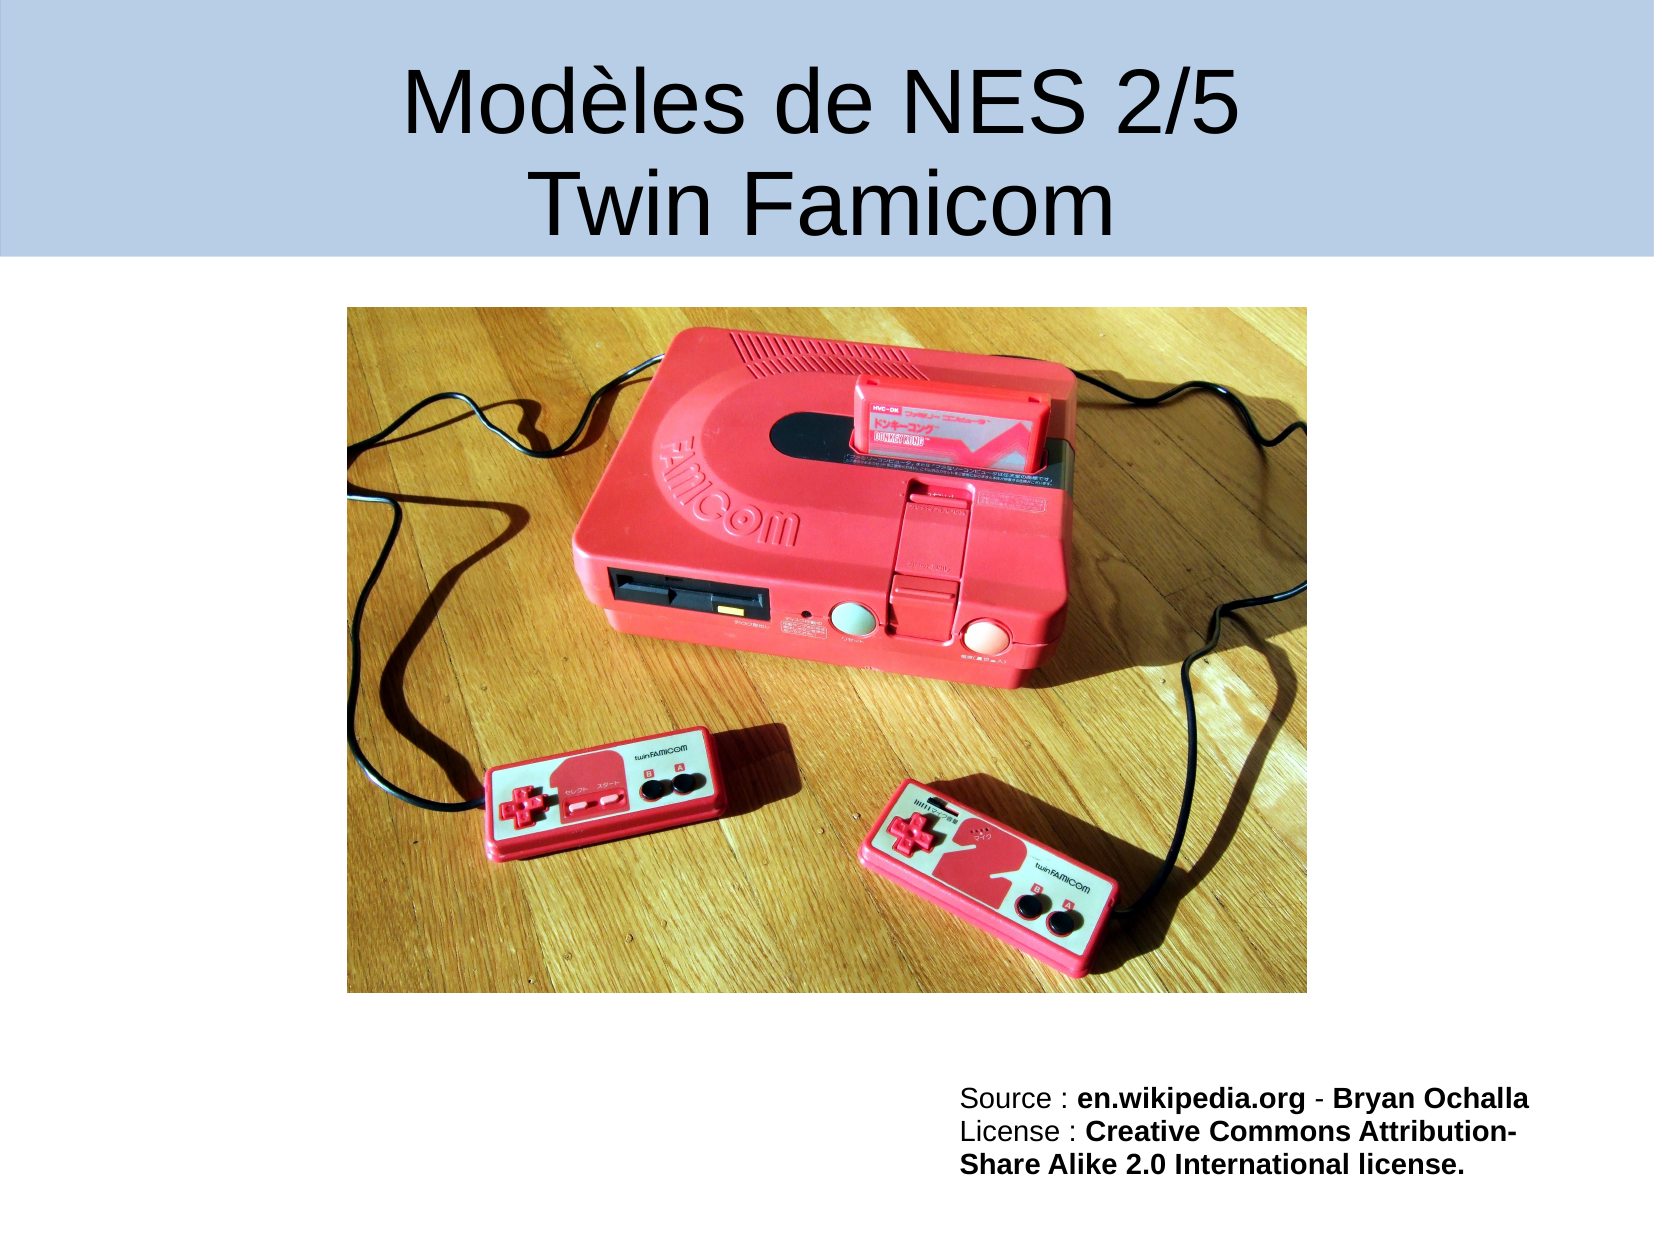

# Modèles de NES 2/5 Twin Famicom
Source : en.wikipedia.org - Bryan Ochalla
License : Creative Commons Attribution-Share Alike 2.0 International license.